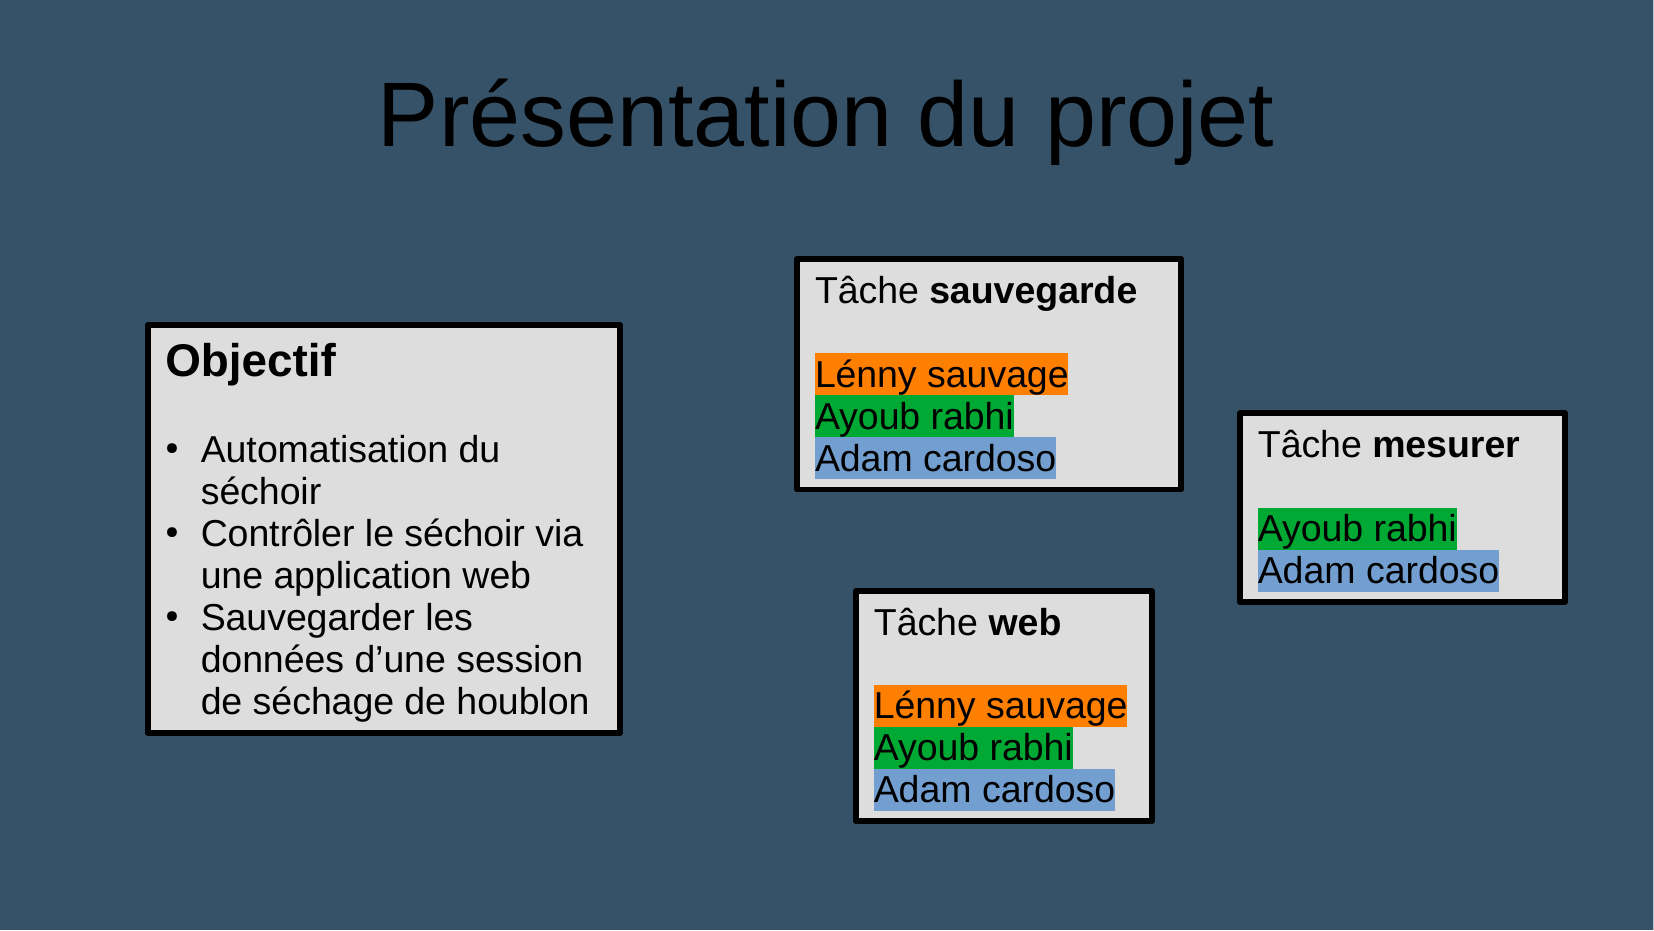

# Présentation du projet
Tâche sauvegarde
Lénny sauvage
Ayoub rabhi
Adam cardoso
Objectif
Automatisation du séchoir
Contrôler le séchoir via une application web
Sauvegarder les données d’une session de séchage de houblon
Tâche mesurer
Ayoub rabhi
Adam cardoso
Tâche web
Lénny sauvage
Ayoub rabhi
Adam cardoso